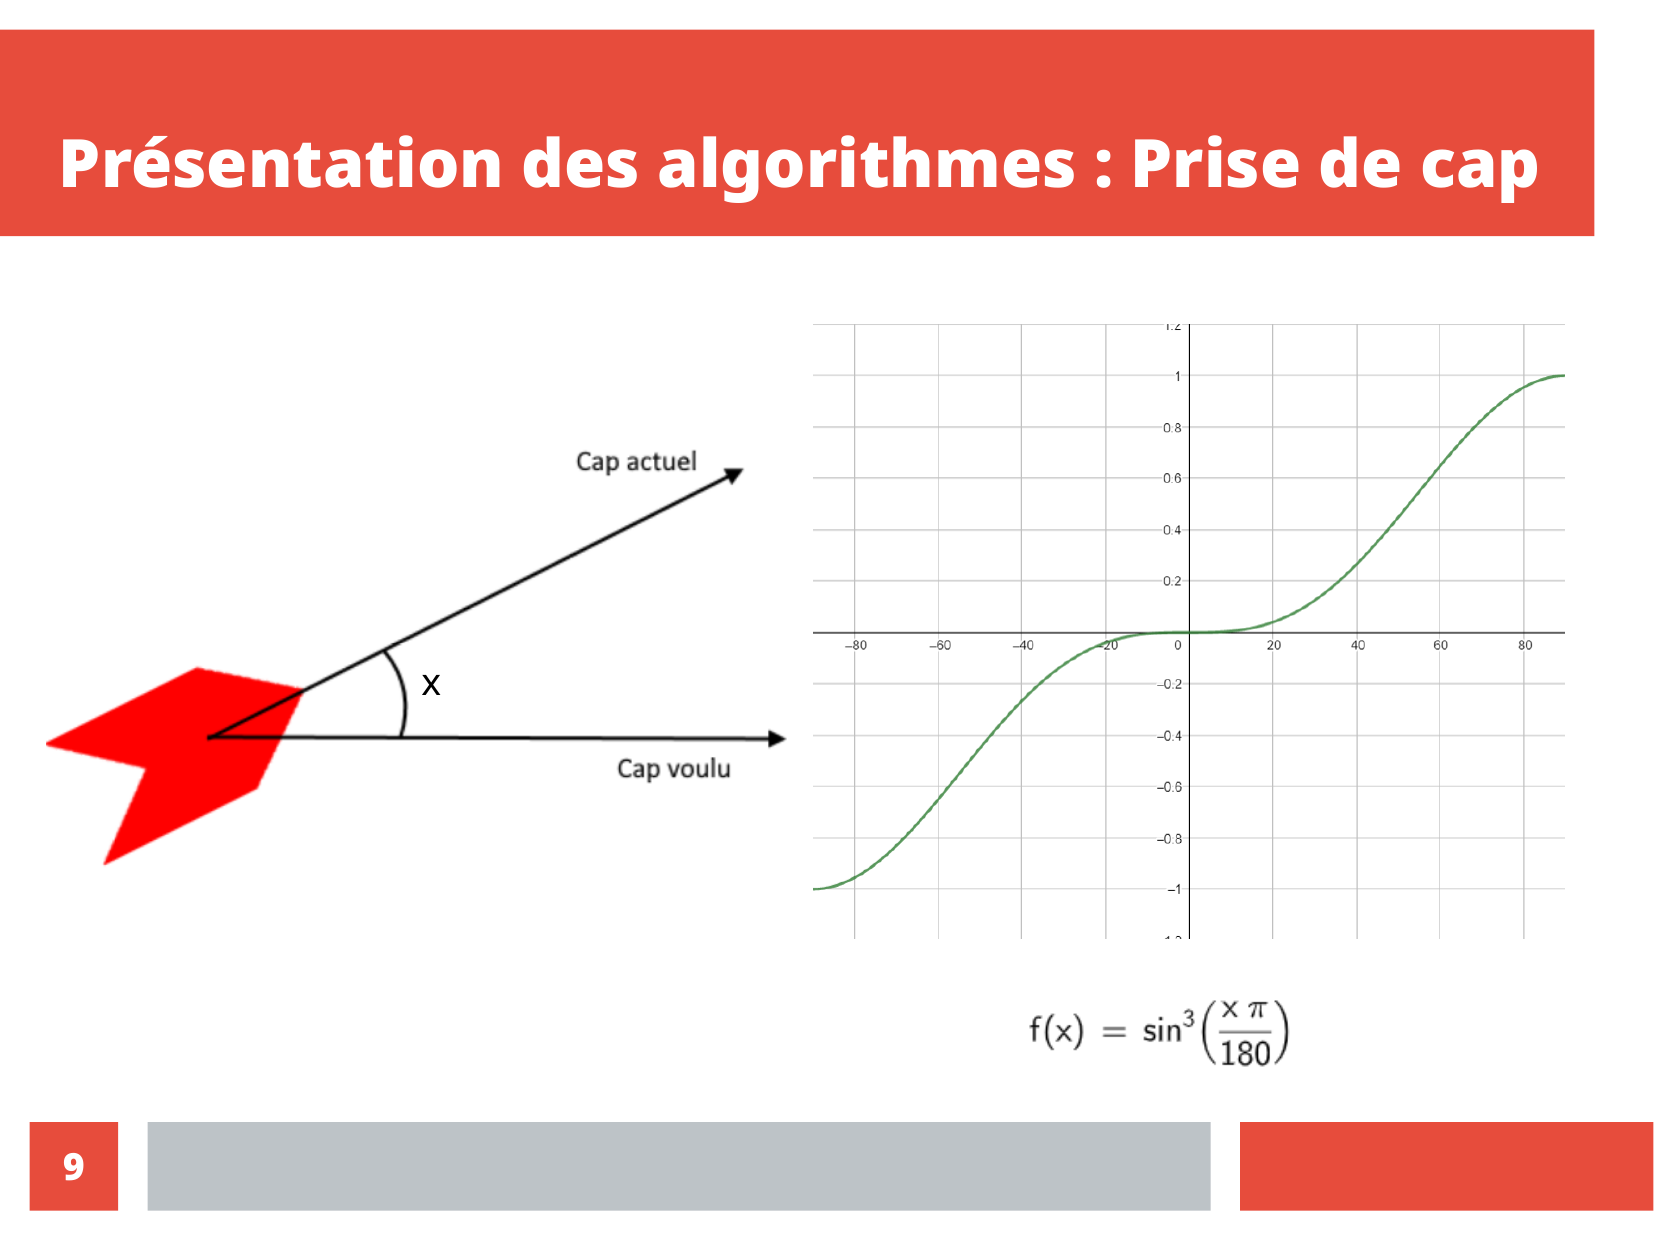

# Présentation des algorithmes : Prise de cap
x
9